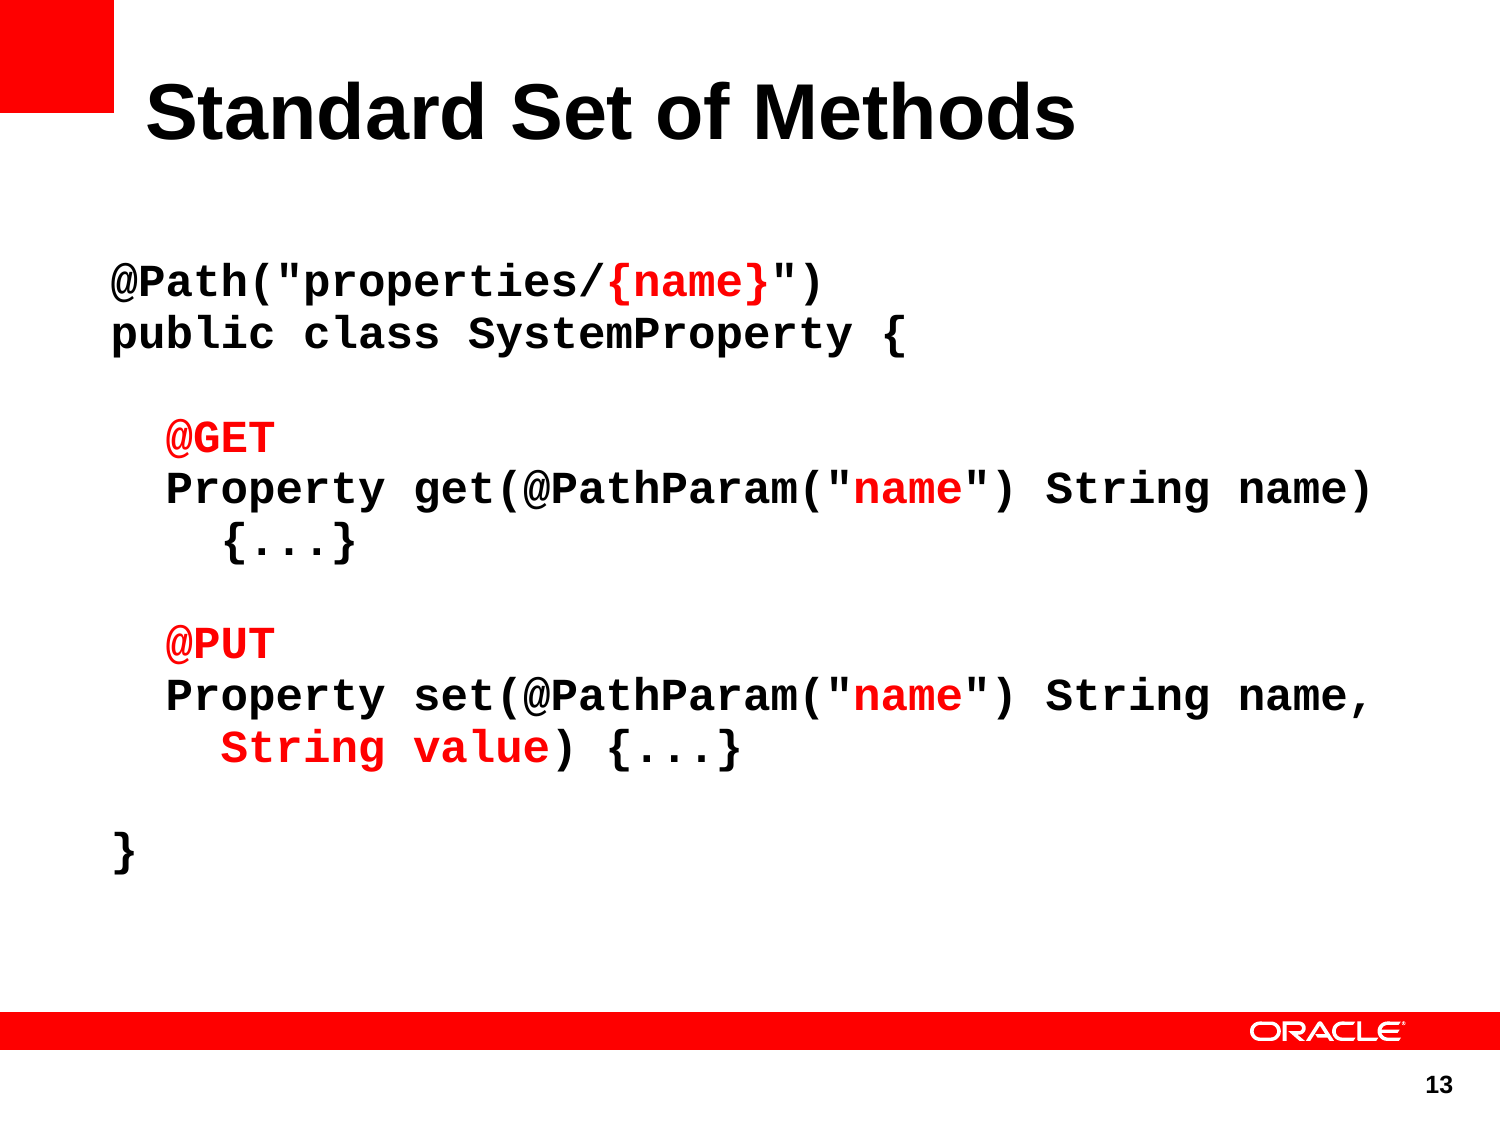

Standard Set of Methods
# @Path("properties/{name}")
public class SystemProperty {
 @GET
 Property get(@PathParam("name") String name)
 {...}
 @PUT
 Property set(@PathParam("name") String name,
 String value) {...}
}